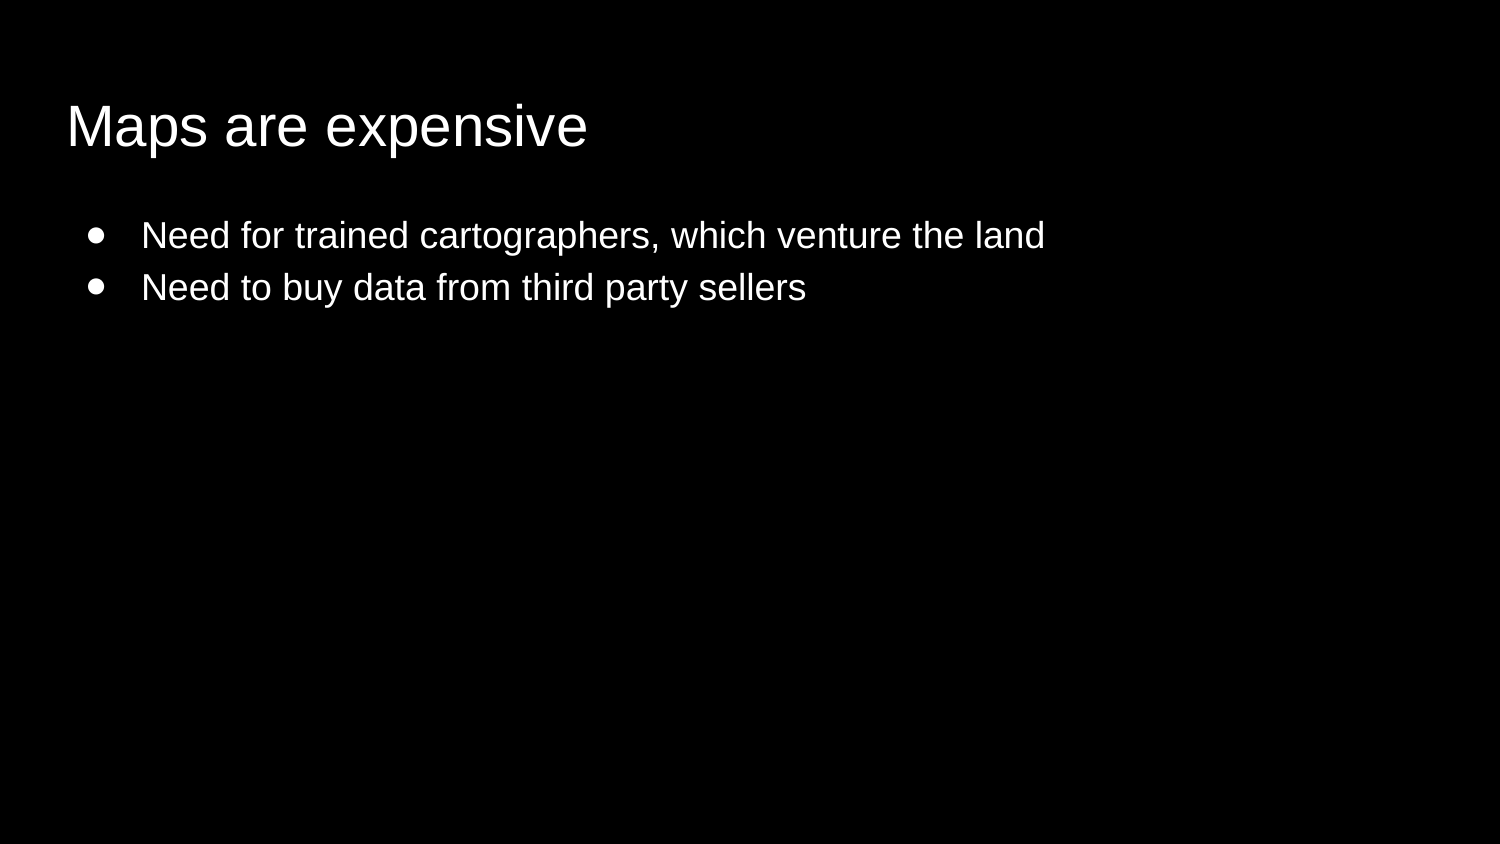

# Maps are expensive
Need for trained cartographers, which venture the land
Need to buy data from third party sellers